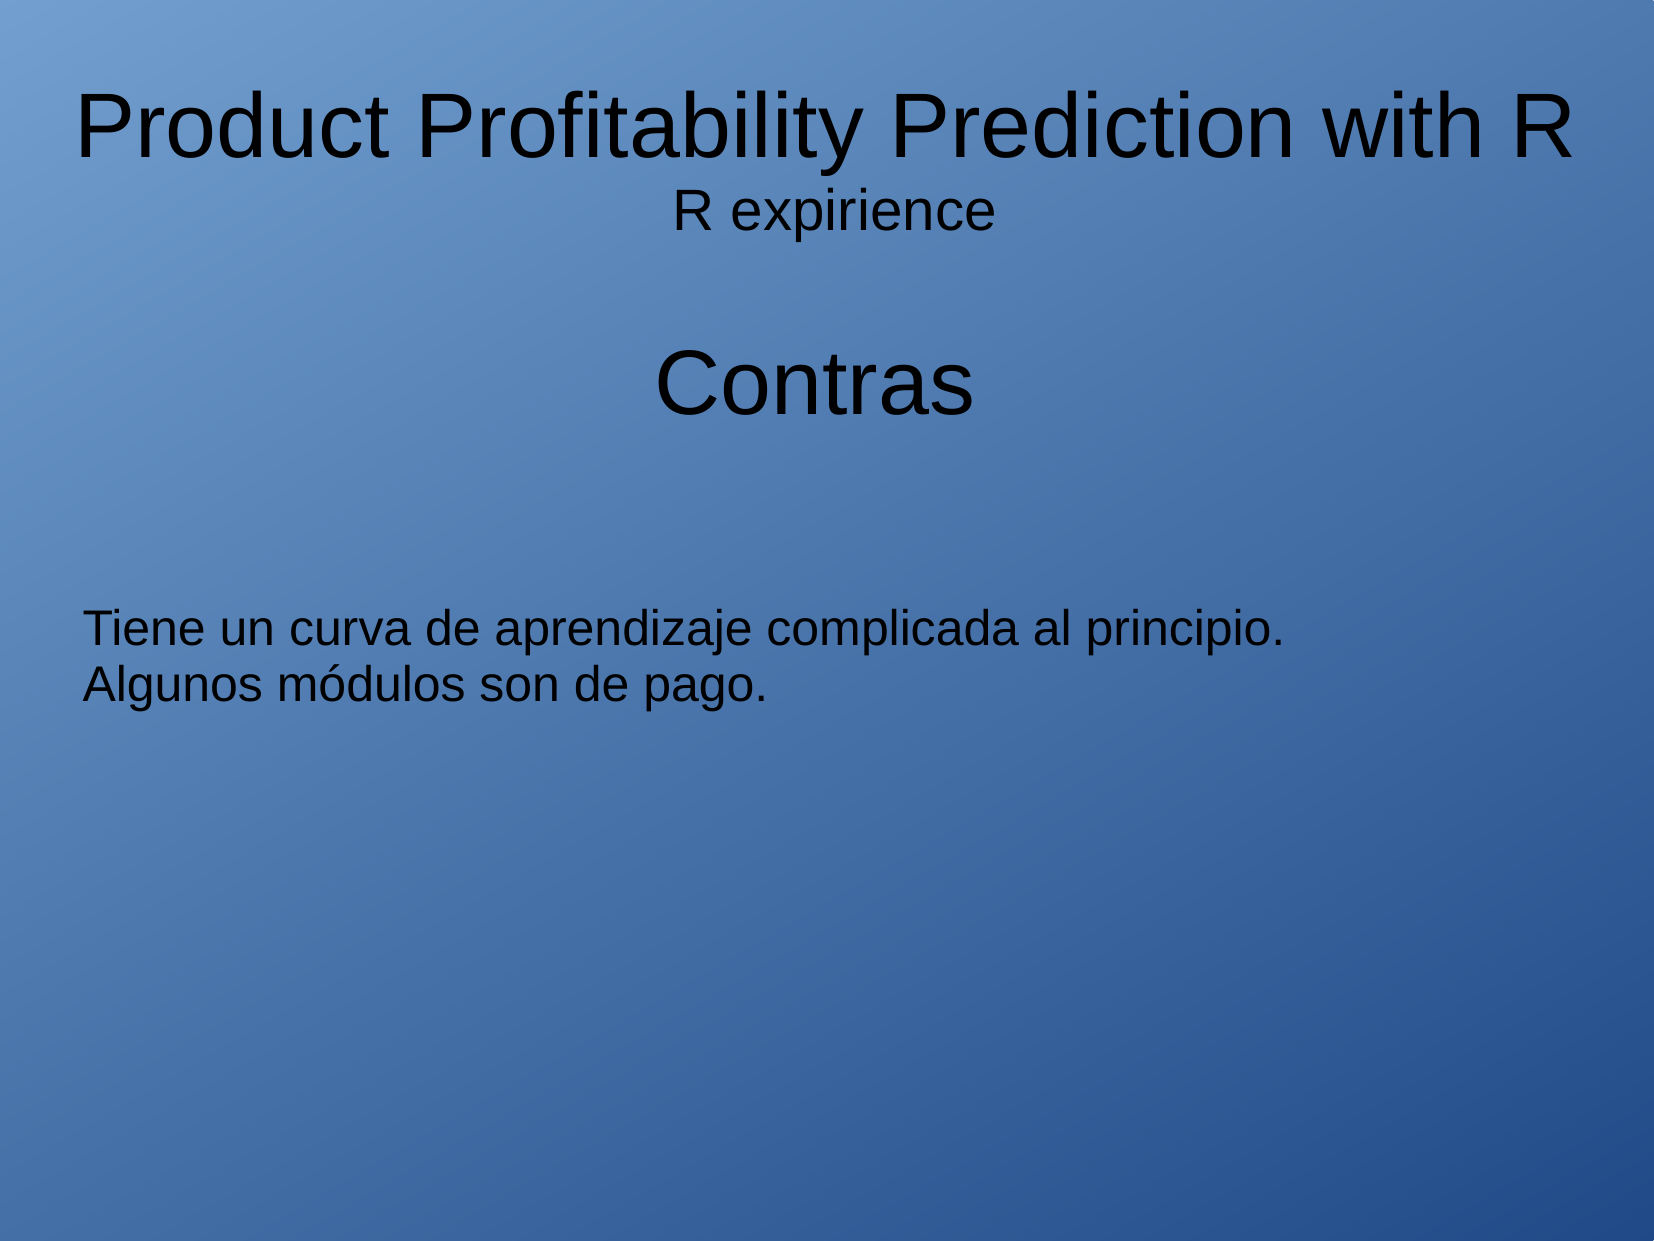

# Product Profitability Prediction with R R expirience
Contras
Tiene un curva de aprendizaje complicada al principio.
Algunos módulos son de pago.